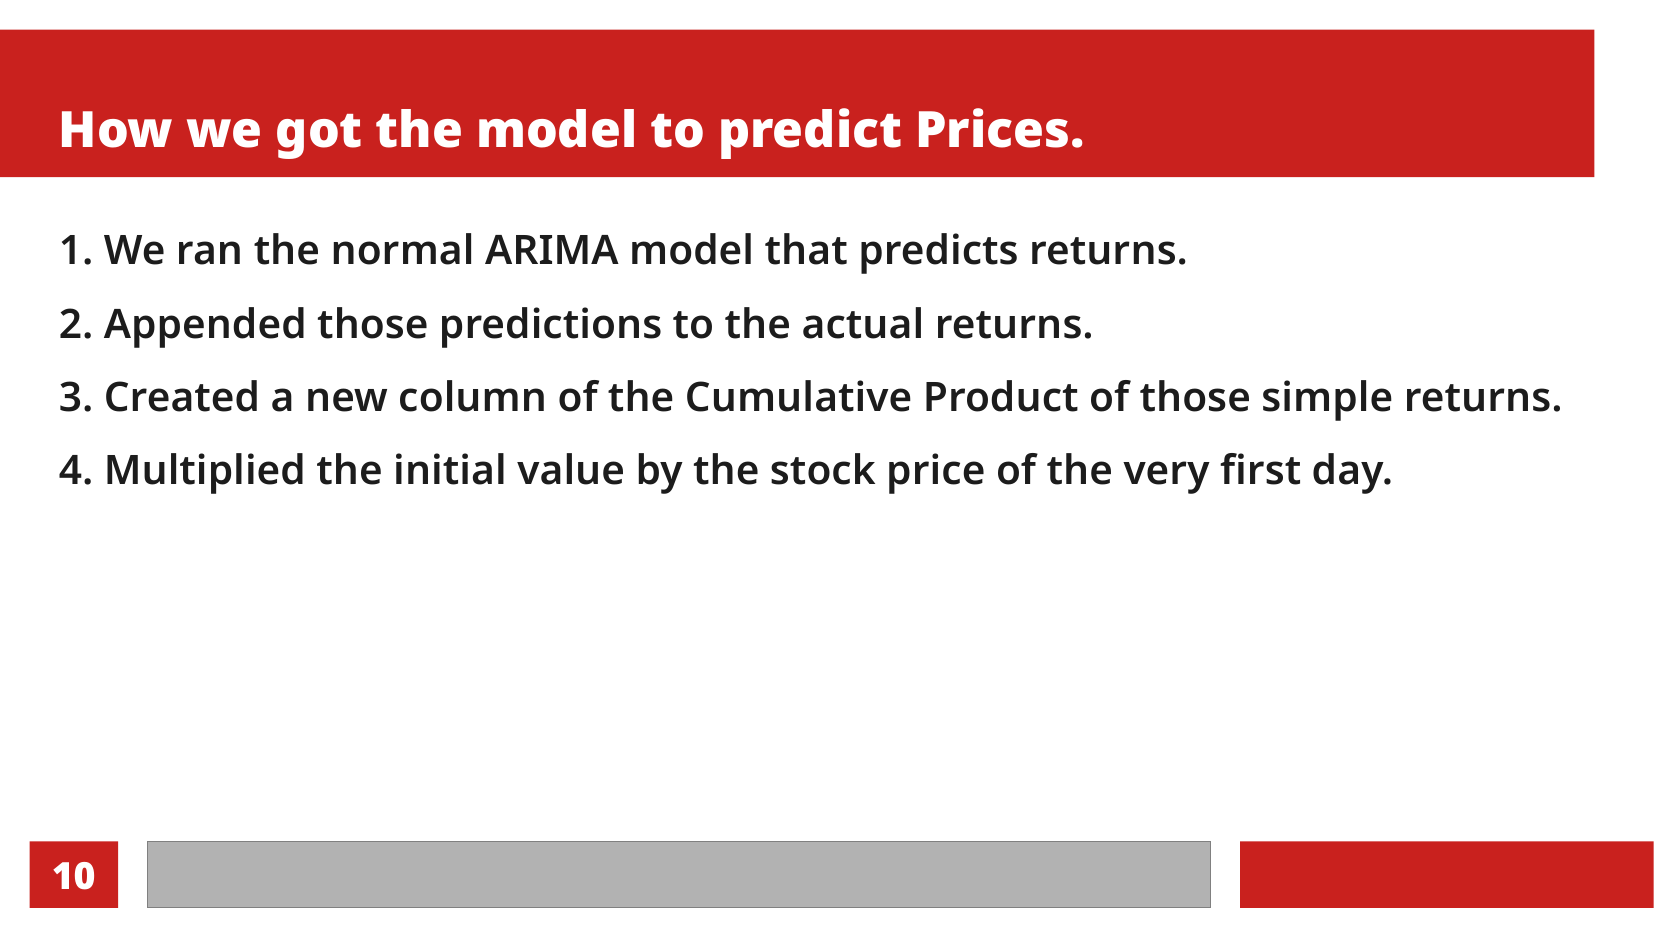

# How we got the model to predict Prices.
1. We ran the normal ARIMA model that predicts returns.
2. Appended those predictions to the actual returns.
3. Created a new column of the Cumulative Product of those simple returns.
4. Multiplied the initial value by the stock price of the very first day.
10